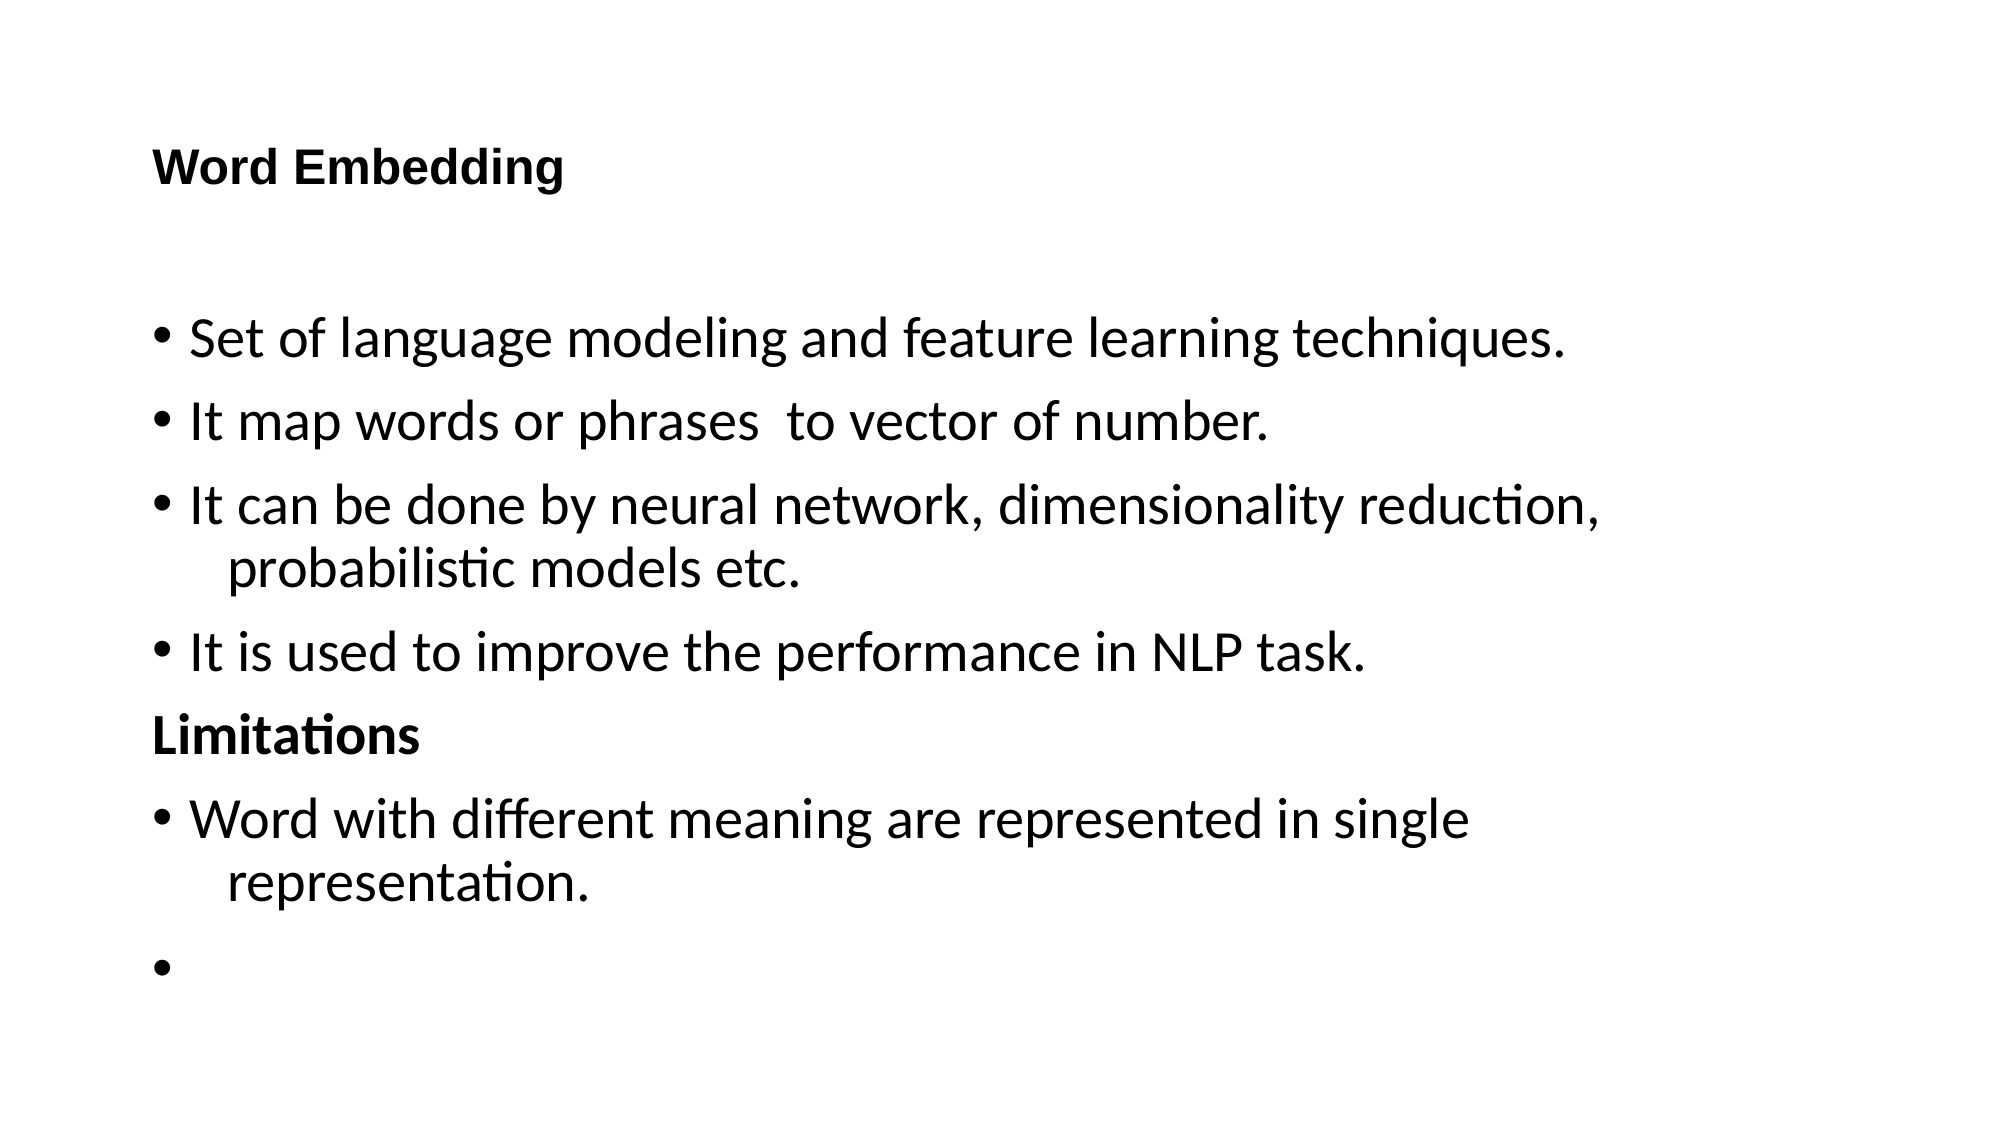

# Word Embedding
Set of language modeling and feature learning techniques.
It map words or phrases to vector of number.
It can be done by neural network, dimensionality reduction, probabilistic models etc.
It is used to improve the performance in NLP task.
Limitations
Word with different meaning are represented in single representation.